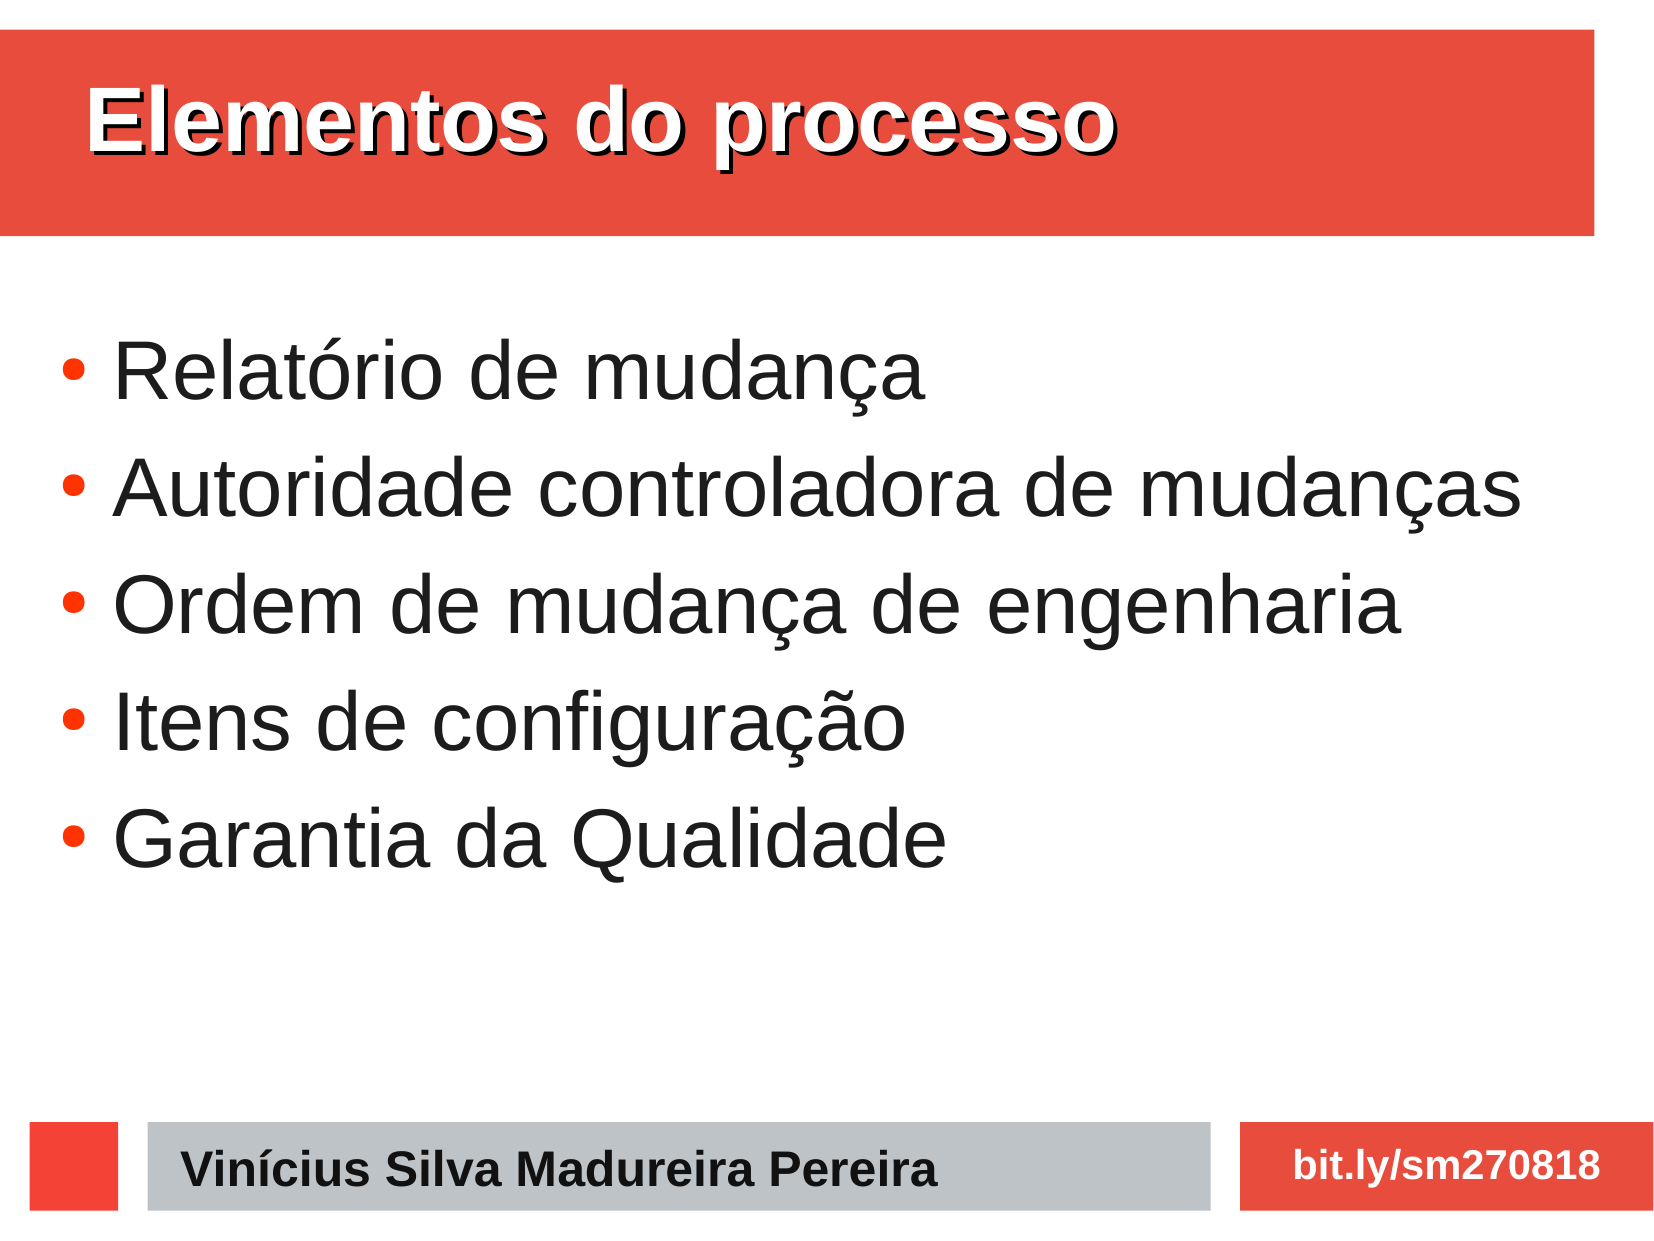

# Elementos do processo
 Relatório de mudança
 Autoridade controladora de mudanças
 Ordem de mudança de engenharia
 Itens de configuração
 Garantia da Qualidade
Vinícius Silva Madureira Pereira
bit.ly/sm270818